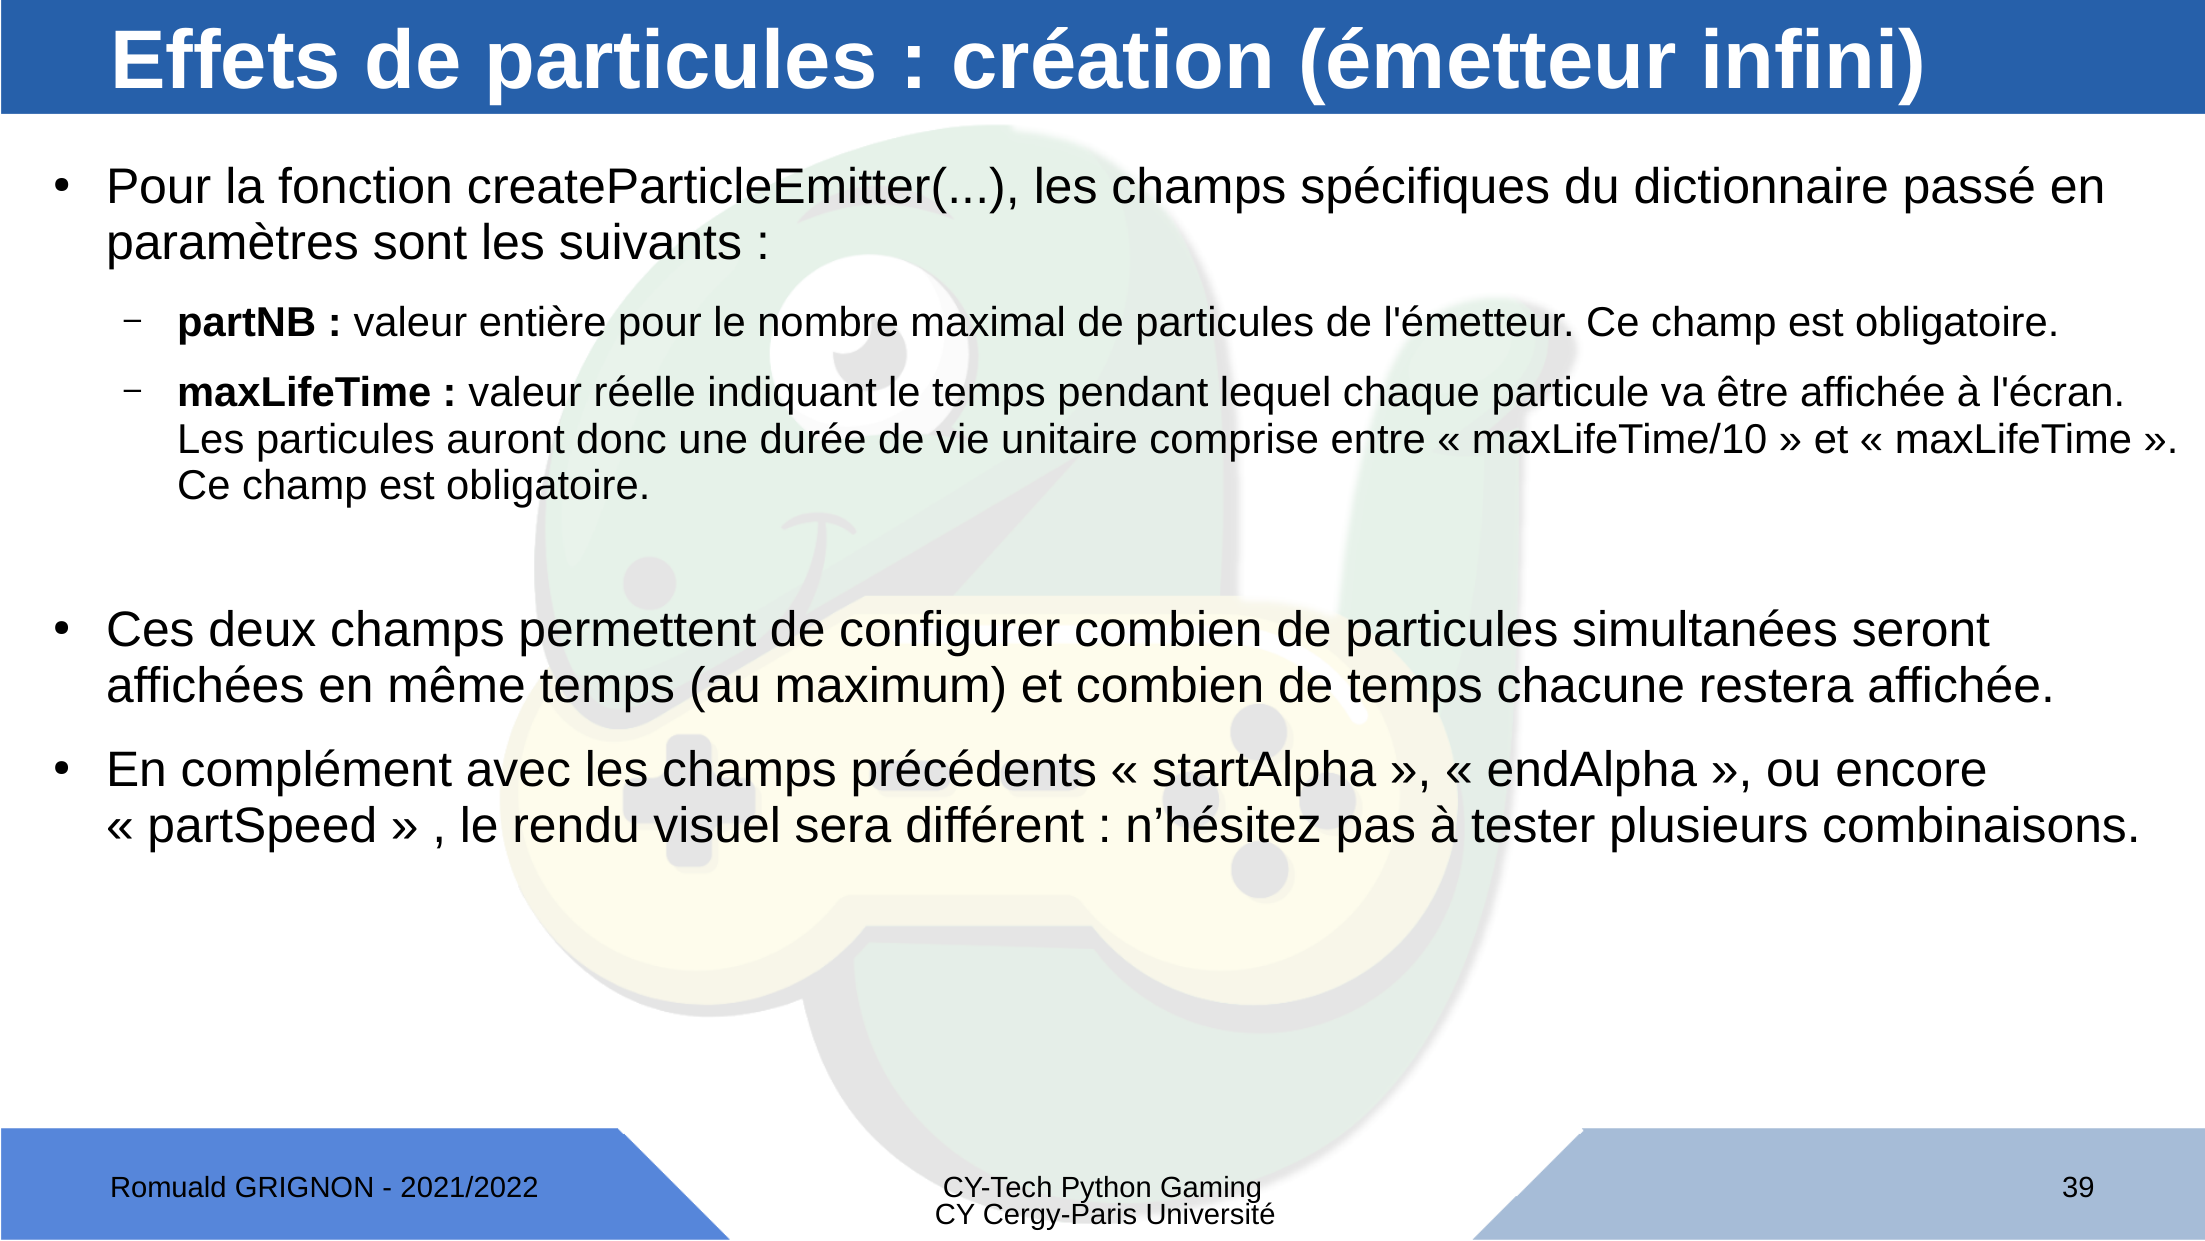

# Effets de particules : création (émetteur infini)
Pour la fonction createParticleEmitter(...), les champs spécifiques du dictionnaire passé en paramètres sont les suivants :
partNB : valeur entière pour le nombre maximal de particules de l'émetteur. Ce champ est obligatoire.
maxLifeTime : valeur réelle indiquant le temps pendant lequel chaque particule va être affichée à l'écran. Les particules auront donc une durée de vie unitaire comprise entre « maxLifeTime/10 » et « maxLifeTime ». Ce champ est obligatoire.
Ces deux champs permettent de configurer combien de particules simultanées seront affichées en même temps (au maximum) et combien de temps chacune restera affichée.
En complément avec les champs précédents « startAlpha », « endAlpha », ou encore « partSpeed » , le rendu visuel sera différent : n’hésitez pas à tester plusieurs combinaisons.
Romuald GRIGNON - 2021/2022
 CY-Tech Python Gaming CY Cergy-Paris Université
39